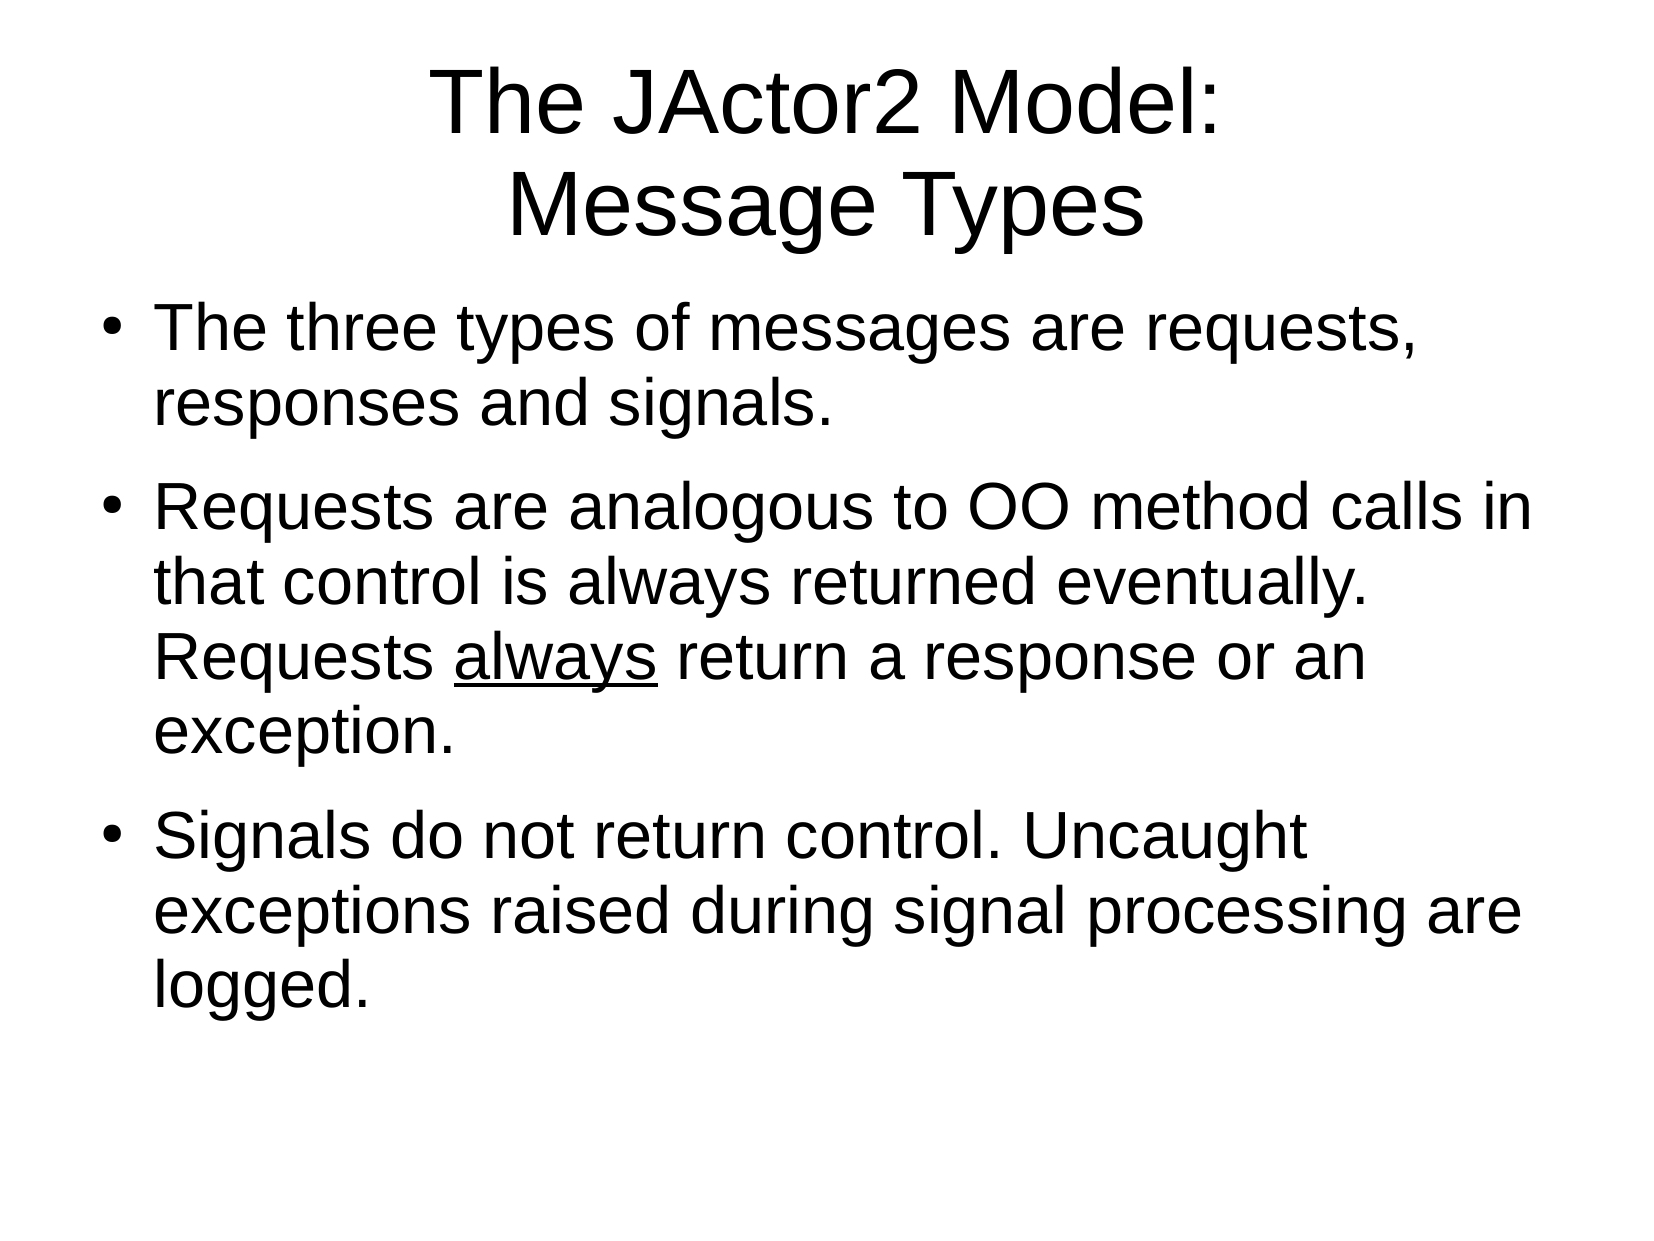

# The JActor2 Model: Message Types
The three types of messages are requests, responses and signals.
Requests are analogous to OO method calls in that control is always returned eventually. Requests always return a response or an exception.
Signals do not return control. Uncaught exceptions raised during signal processing are logged.